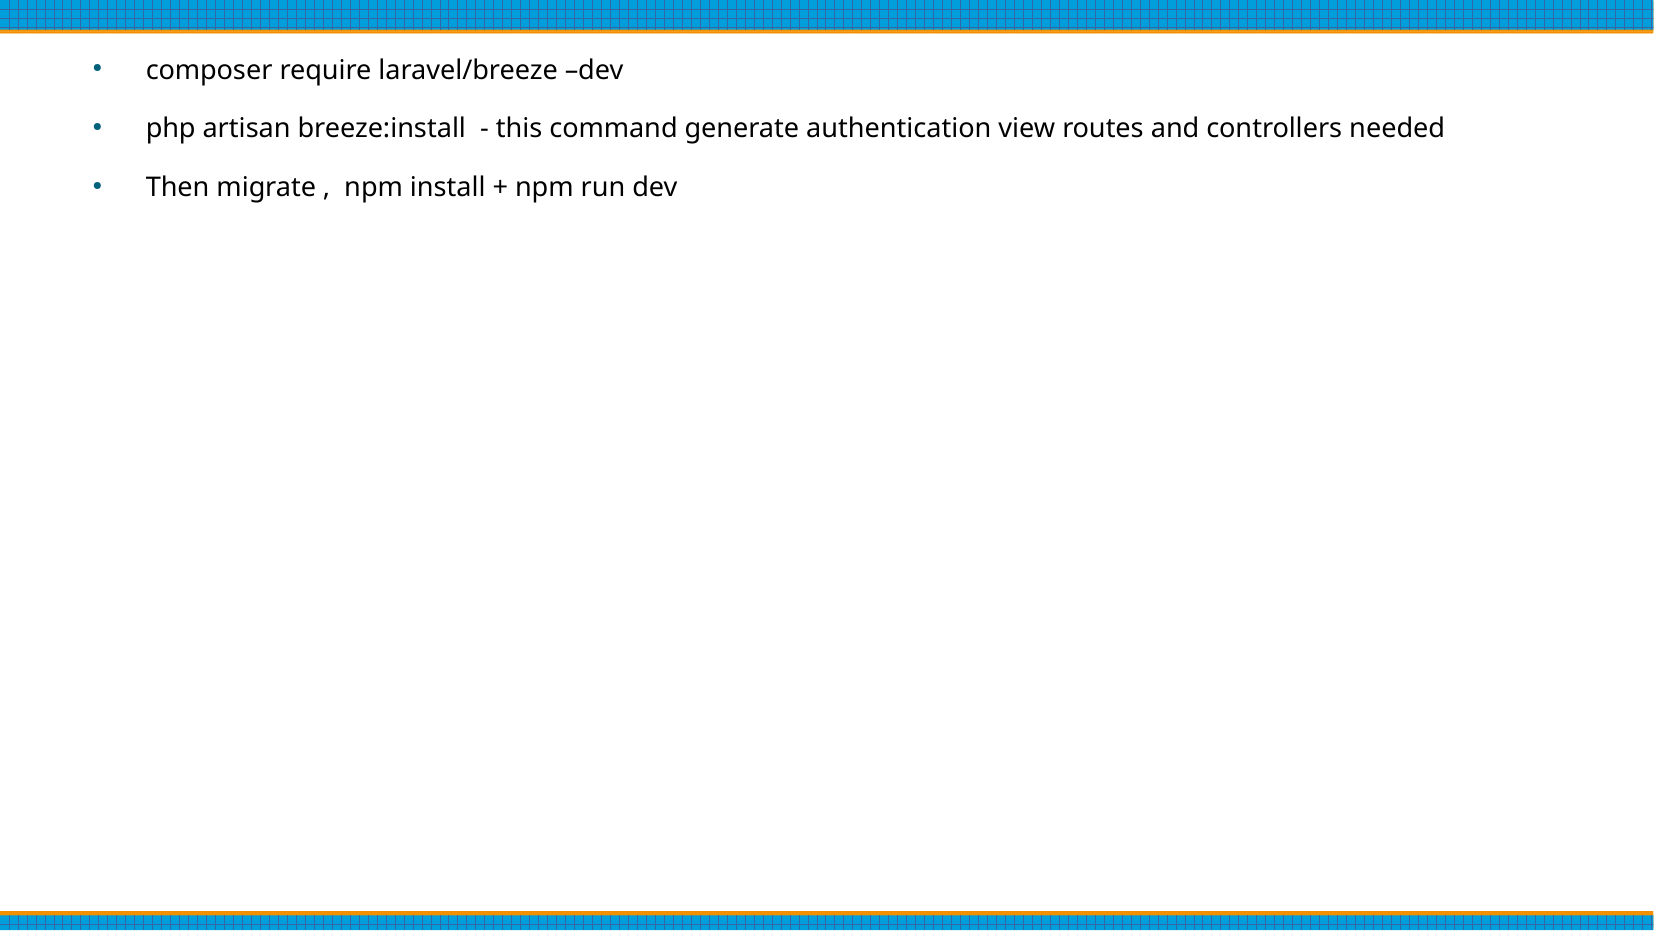

# composer require laravel/breeze –dev
php artisan breeze:install - this command generate authentication view routes and controllers needed
Then migrate , npm install + npm run dev